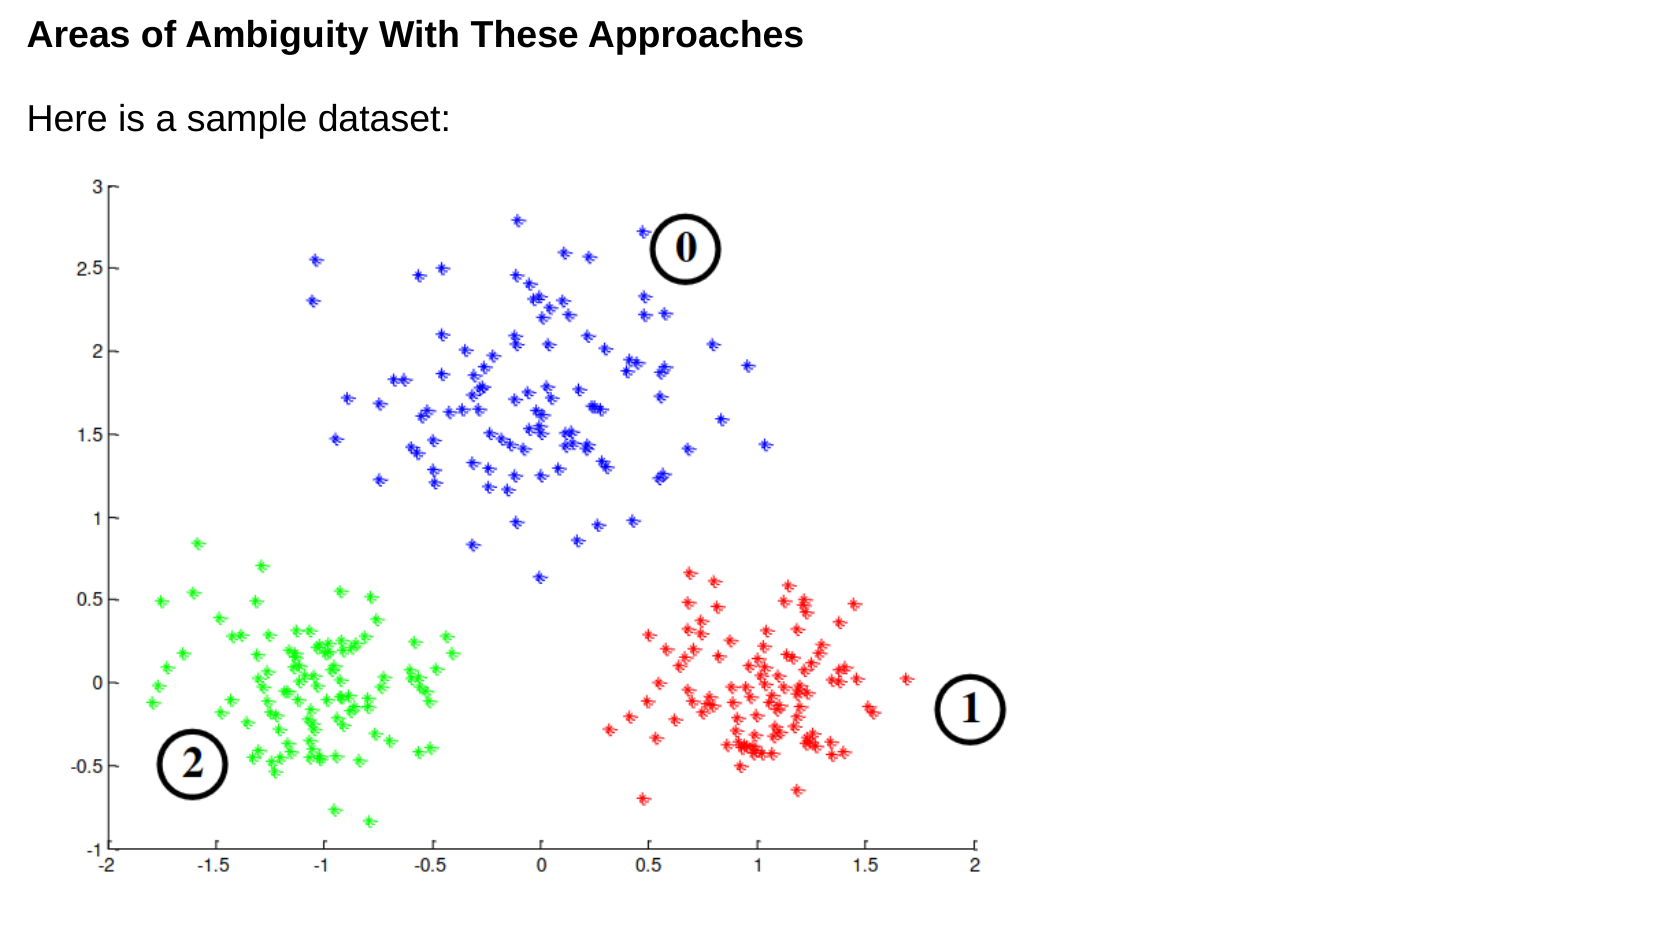

Areas of Ambiguity With These Approaches
Here is a sample dataset: